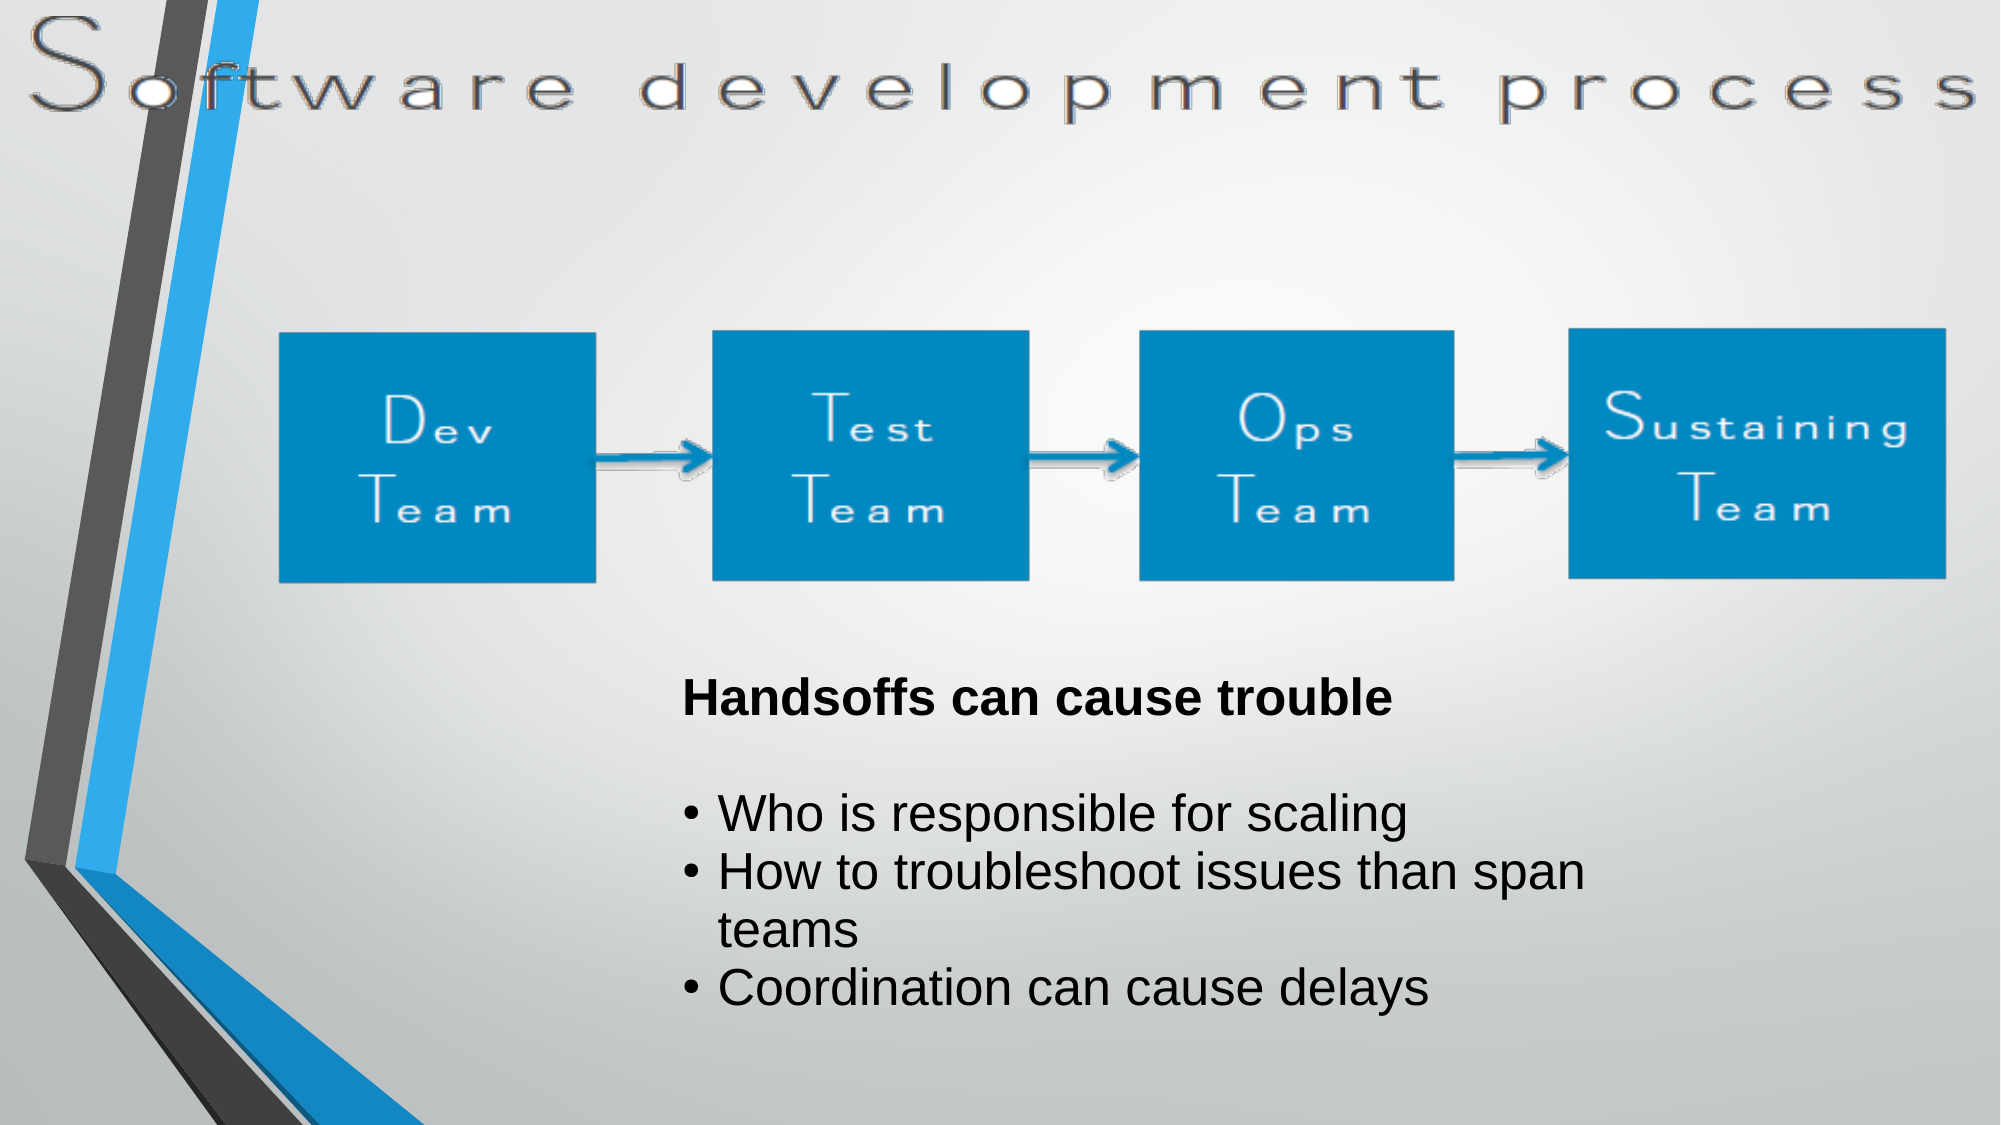

Handsoffs can cause trouble
Who is responsible for scaling
How to troubleshoot issues than span teams
Coordination can cause delays